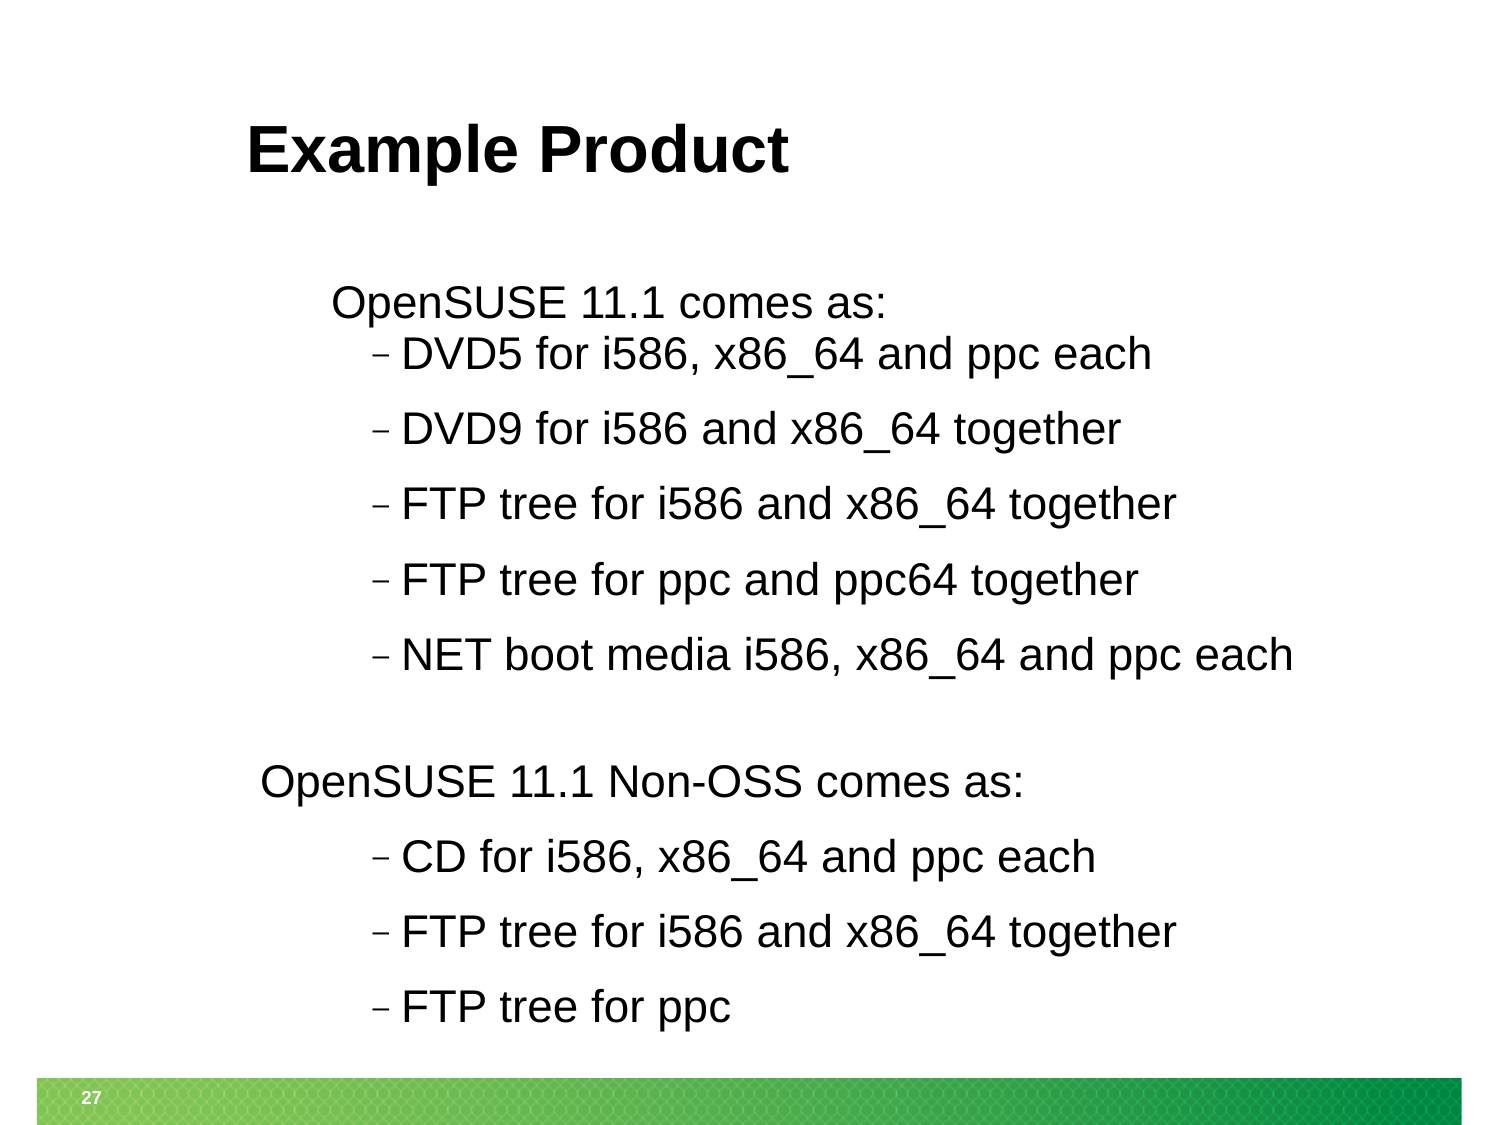

# Example Product
OpenSUSE 11.1 comes as:
DVD5 for i586, x86_64 and ppc each
DVD9 for i586 and x86_64 together
FTP tree for i586 and x86_64 together
FTP tree for ppc and ppc64 together
NET boot media i586, x86_64 and ppc each
OpenSUSE 11.1 Non-OSS comes as:
CD for i586, x86_64 and ppc each
FTP tree for i586 and x86_64 together
FTP tree for ppc